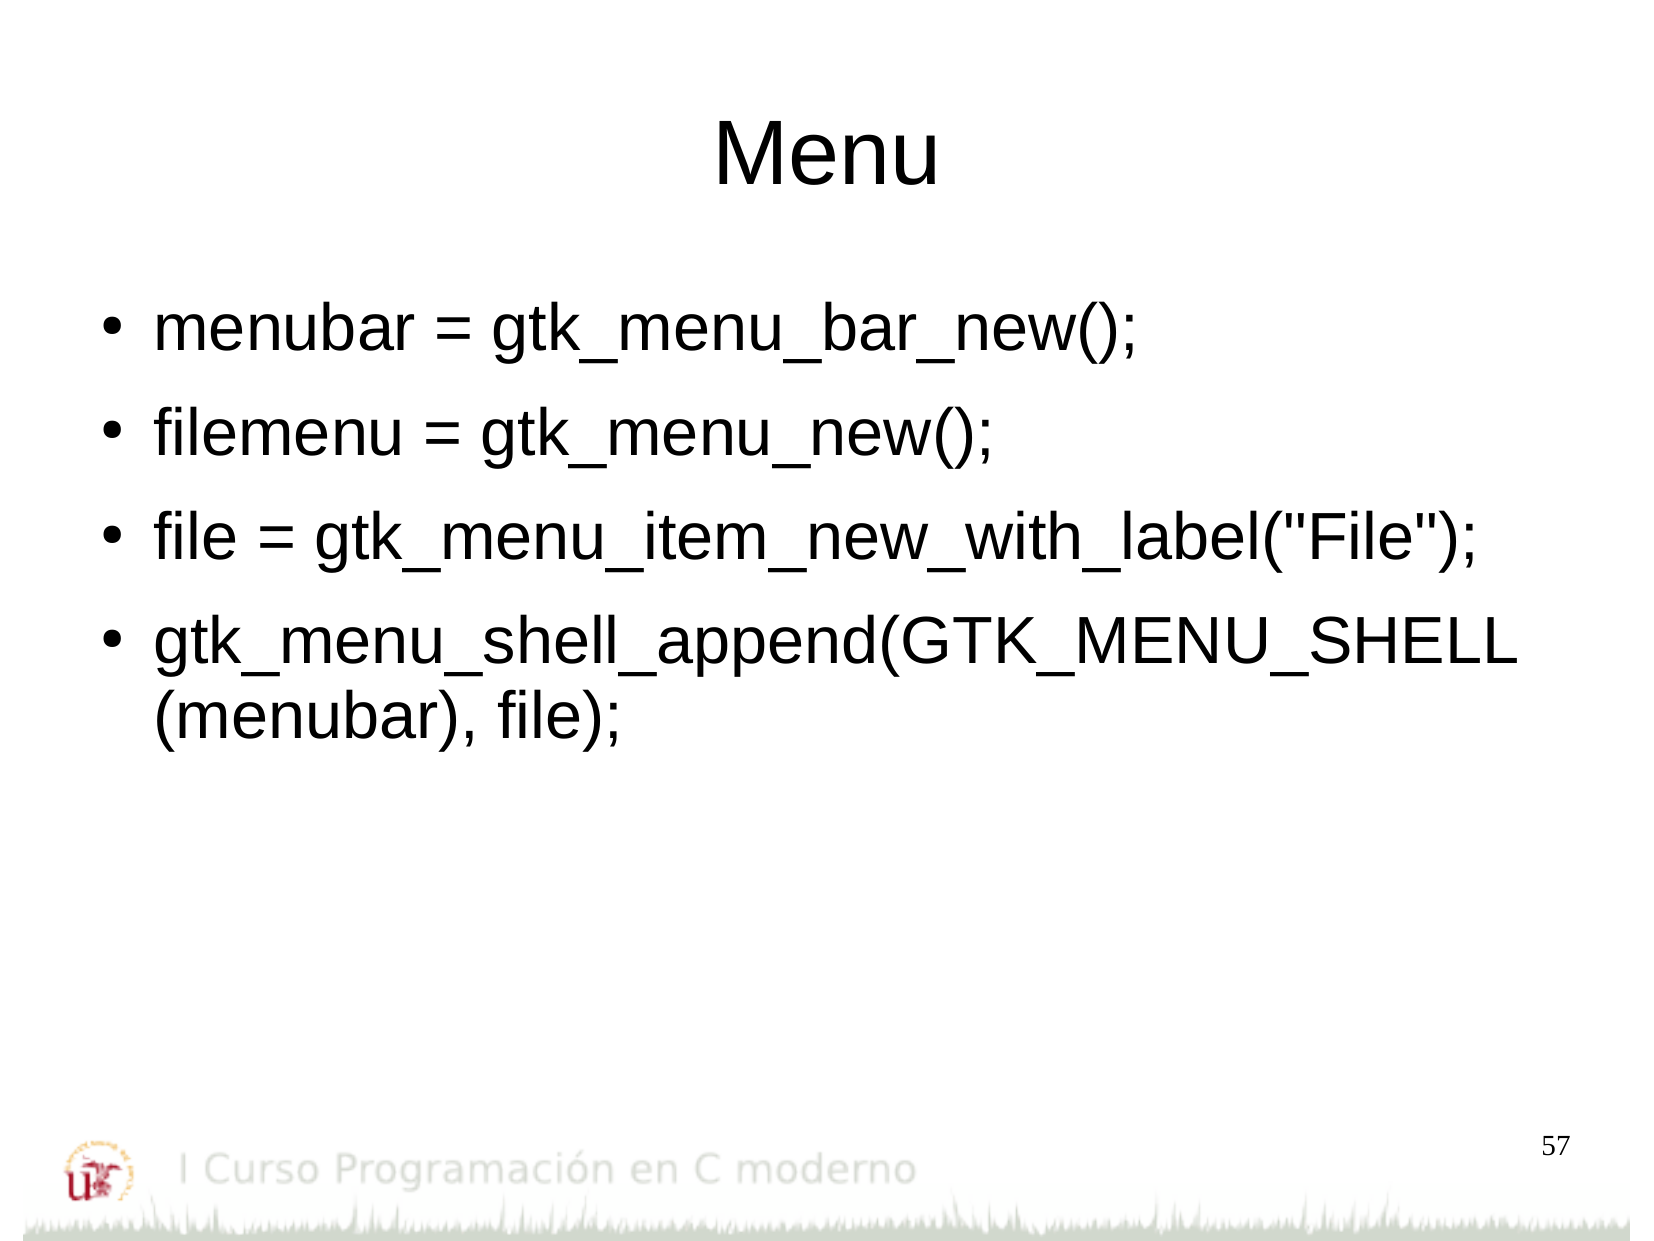

# Menu
menubar = gtk_menu_bar_new();
filemenu = gtk_menu_new();
file = gtk_menu_item_new_with_label("File");
gtk_menu_shell_append(GTK_MENU_SHELL(menubar), file);
57